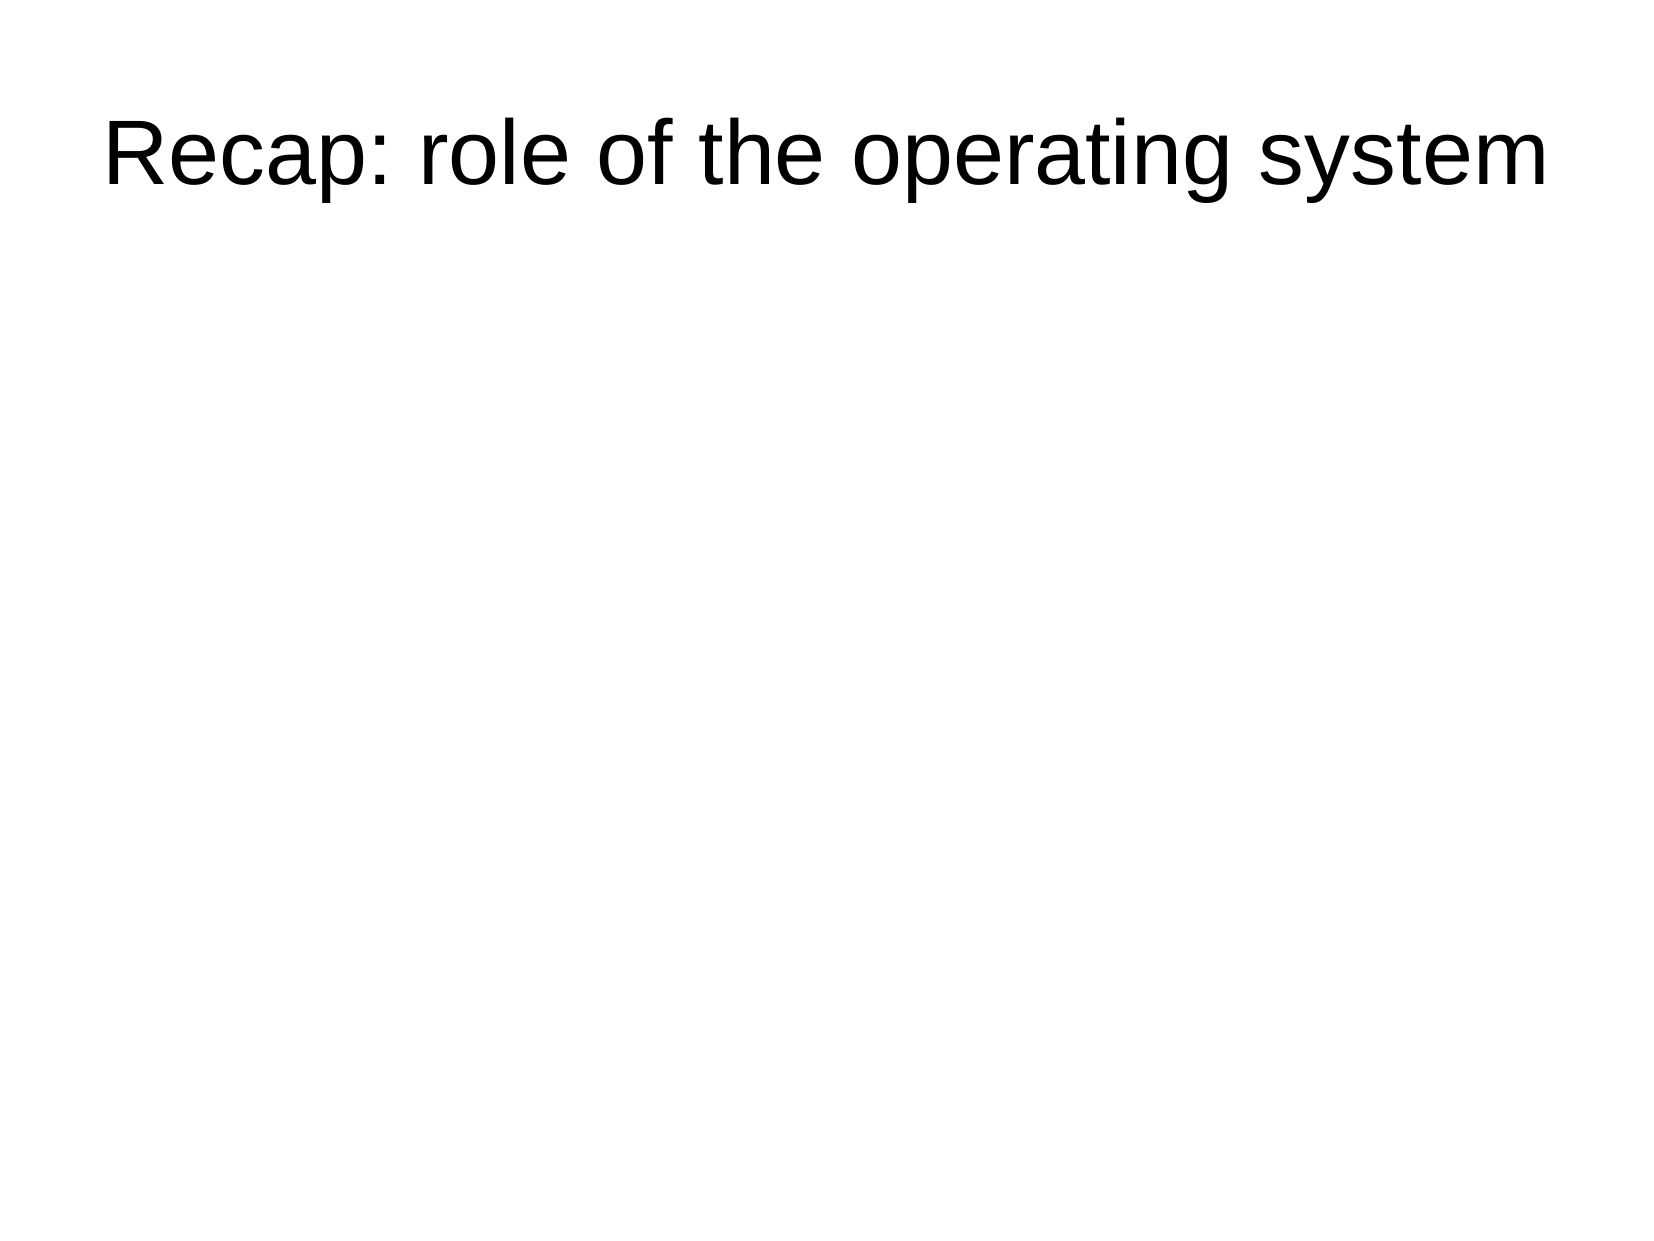

# Recap: role of the operating system